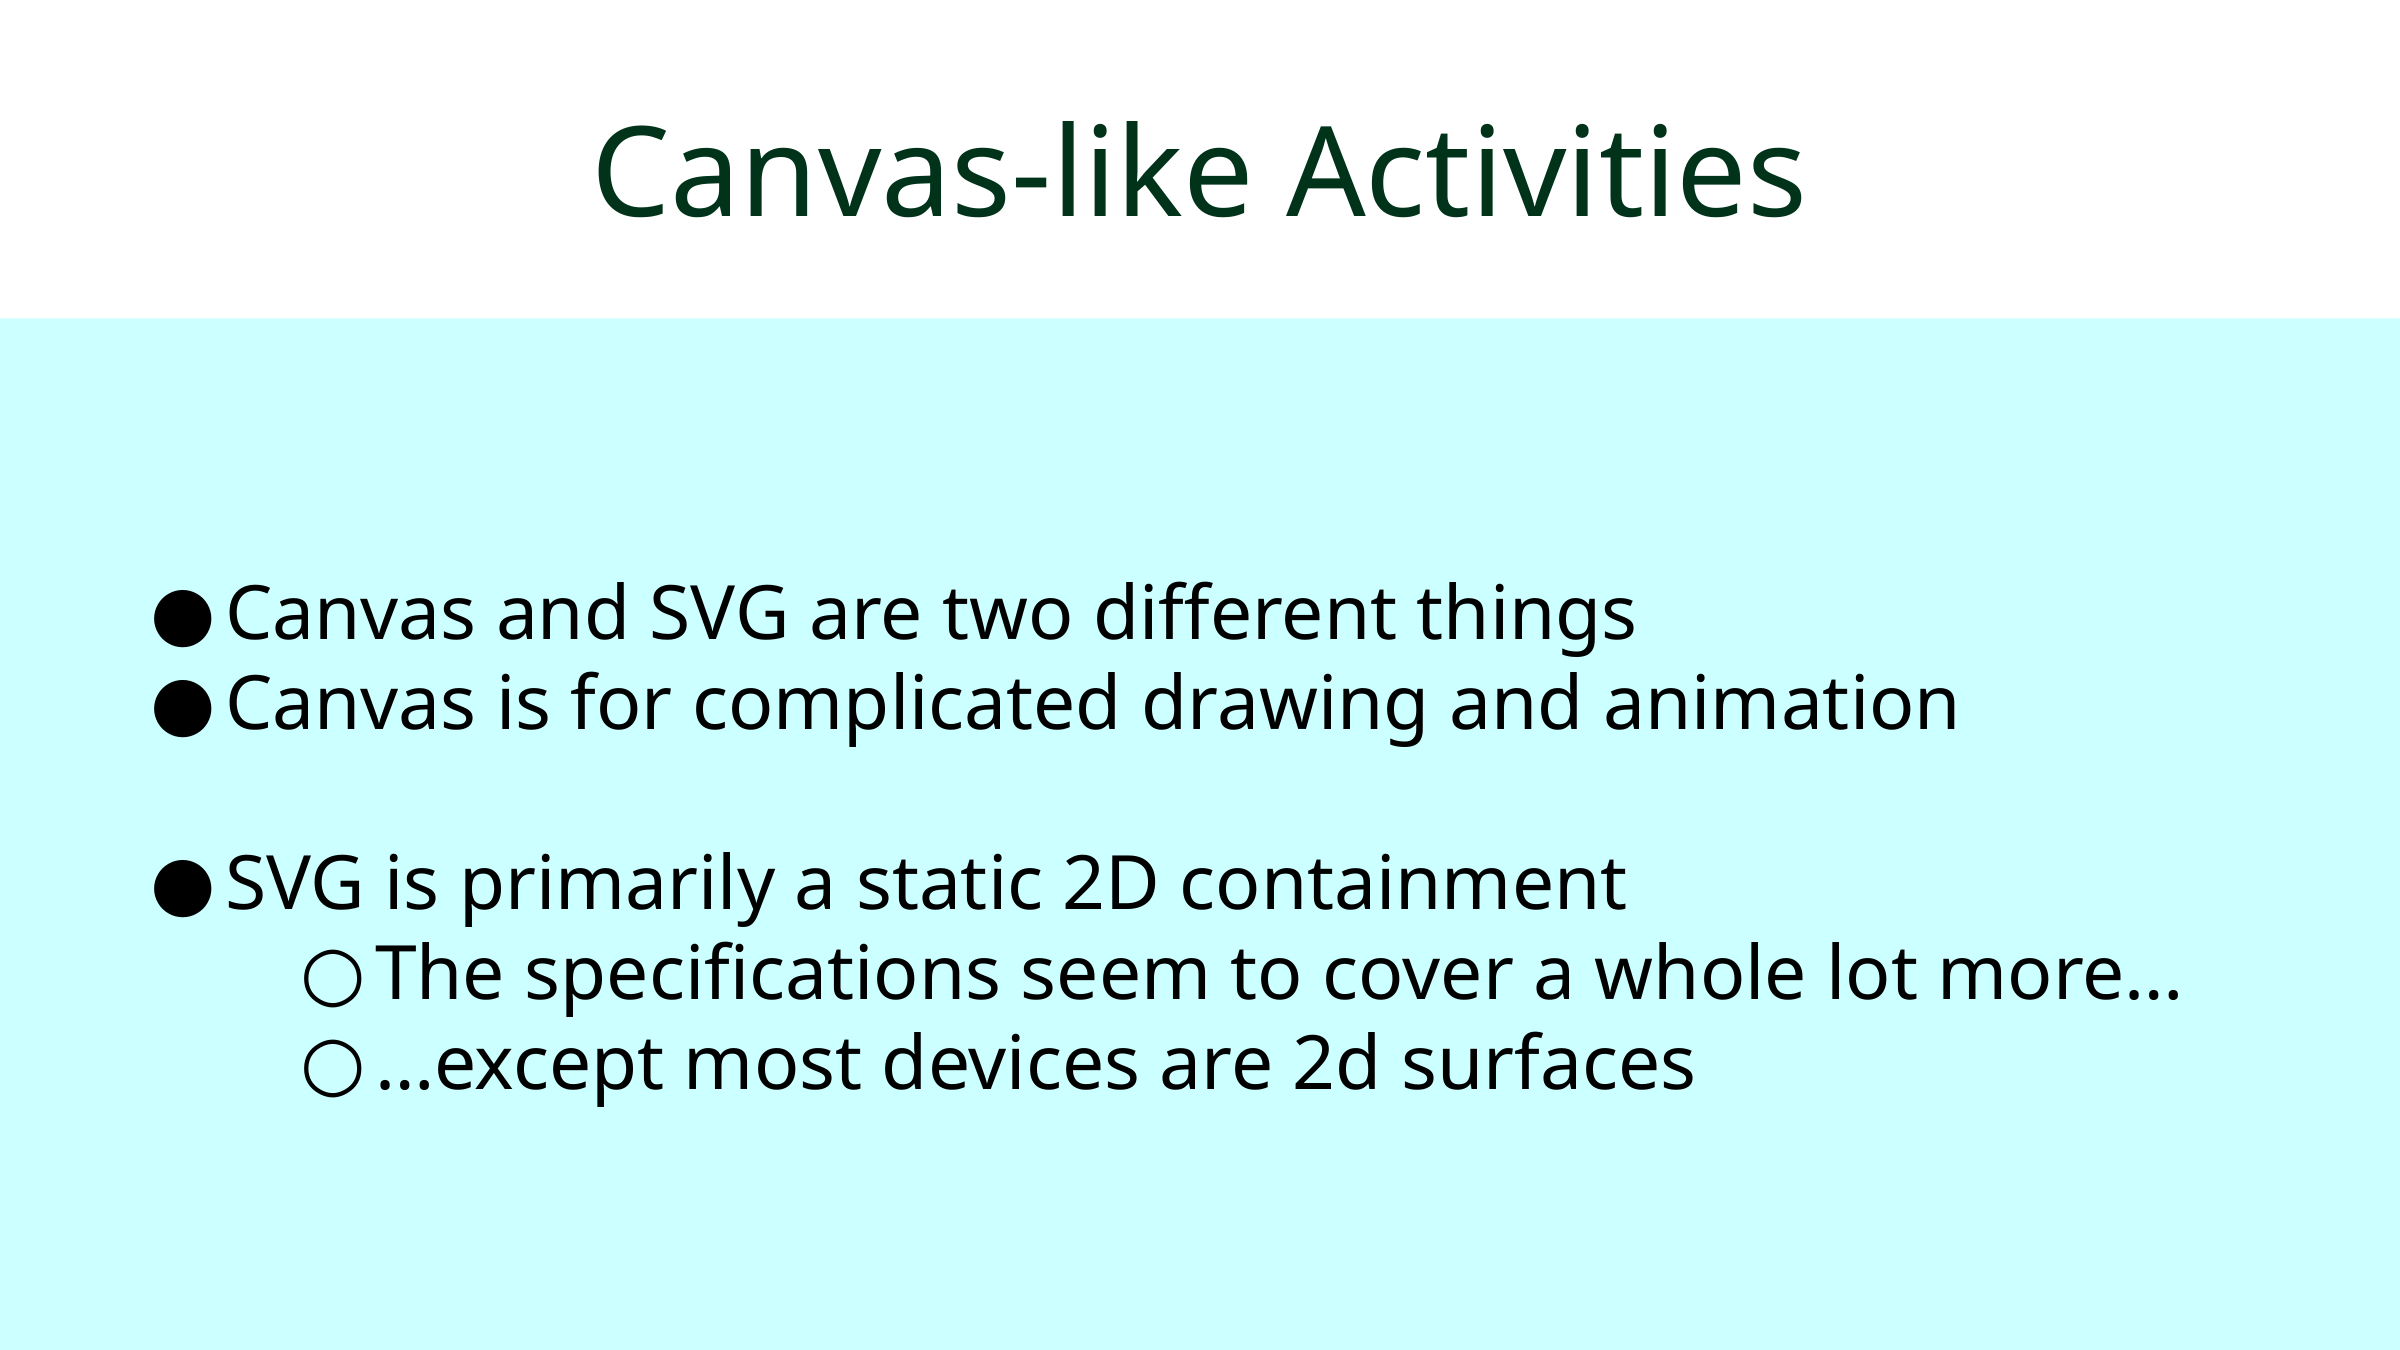

Canvas-like Activities
Canvas and SVG are two different things
Canvas is for complicated drawing and animation
SVG is primarily a static 2D containment
The specifications seem to cover a whole lot more…
…except most devices are 2d surfaces